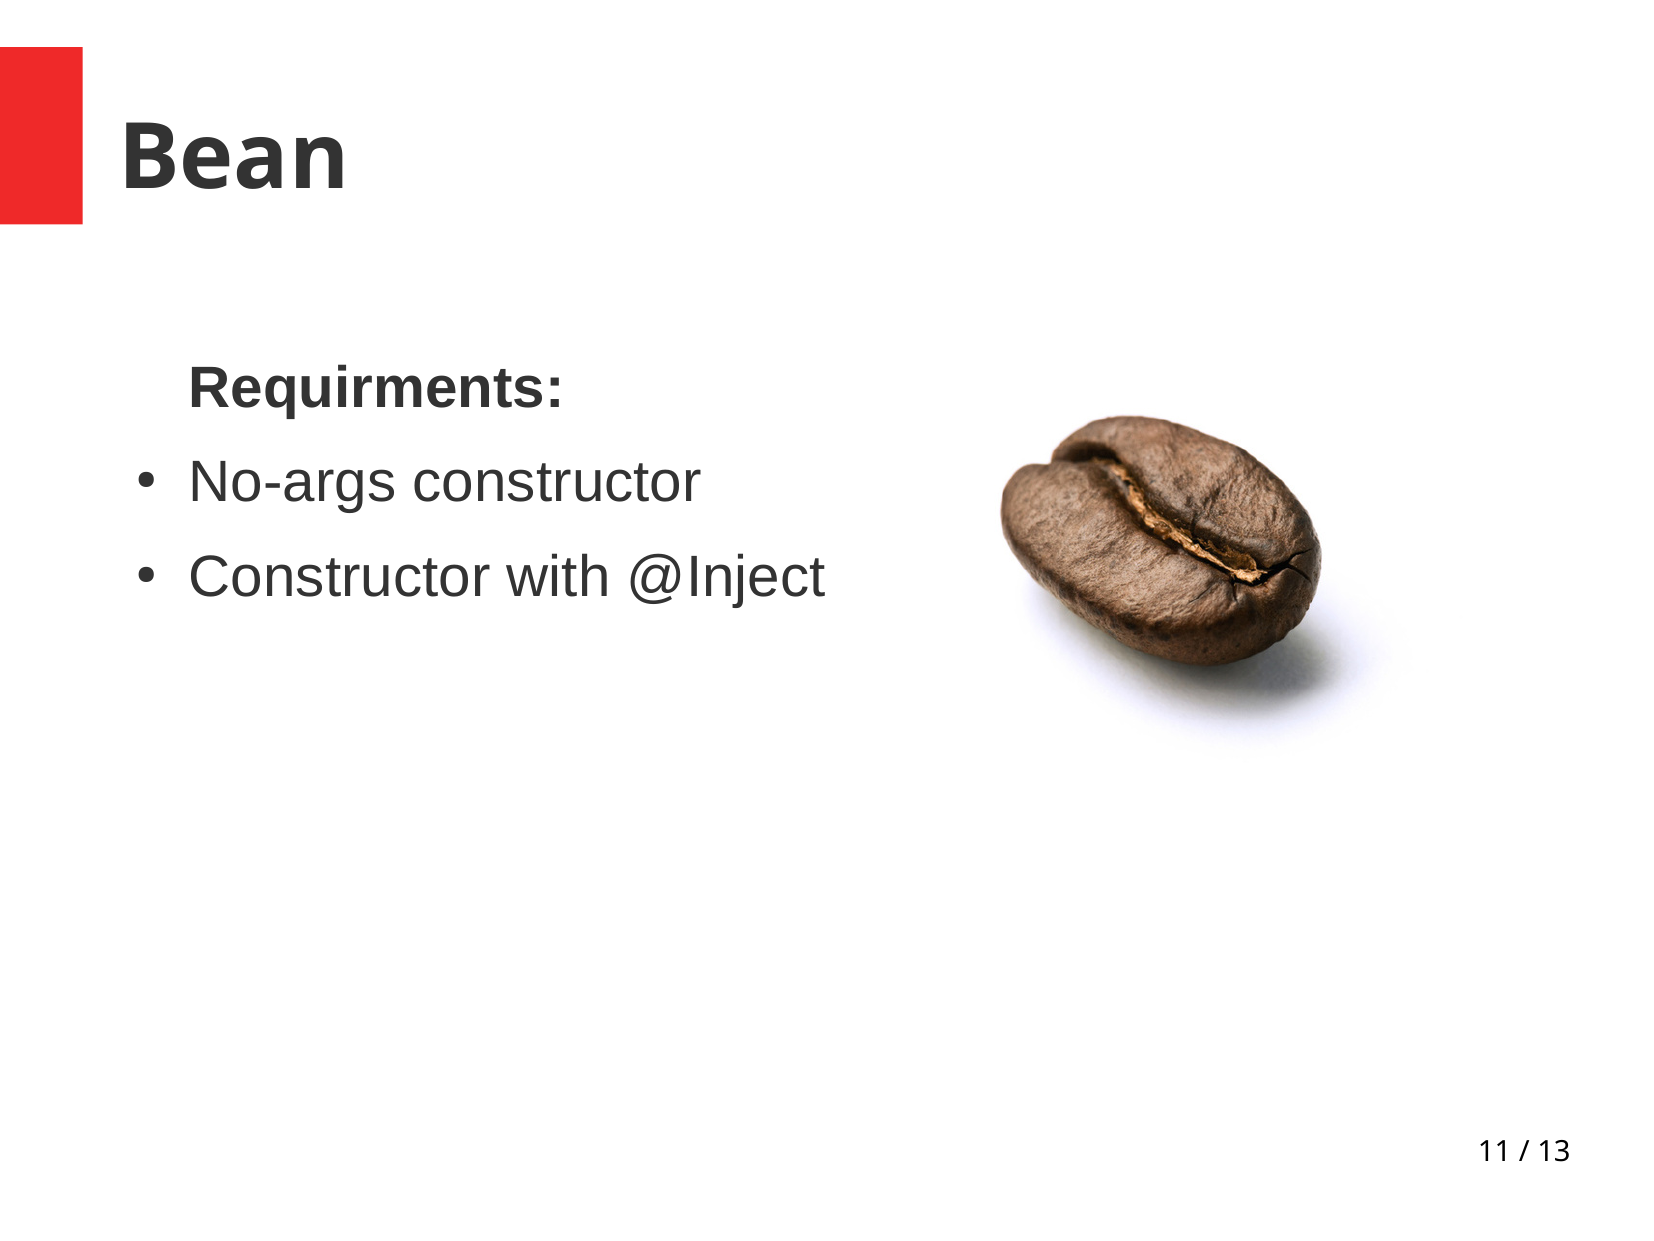

# Bean
Requirments:
No-args constructor
Constructor with @Inject
11